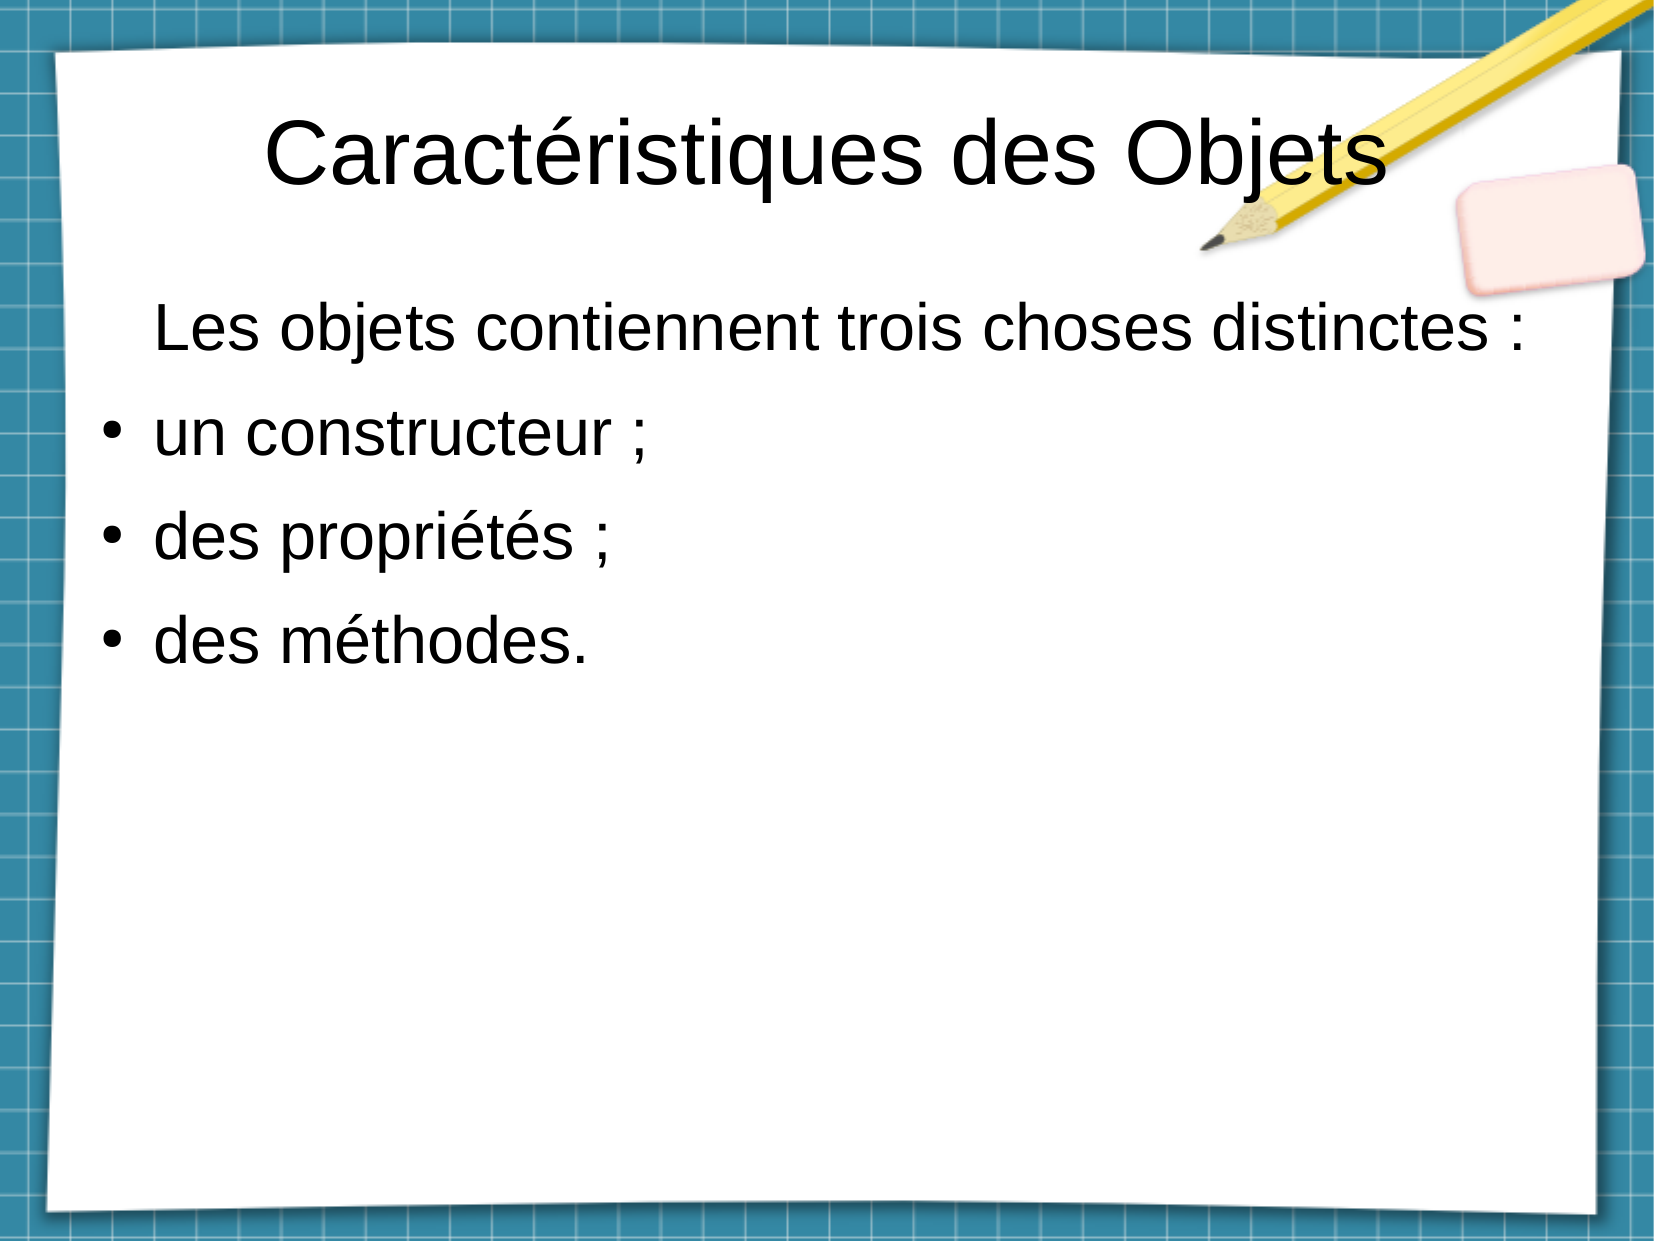

# Caractéristiques des Objets
Les objets contiennent trois choses distinctes :
un constructeur ;
des propriétés ;
des méthodes.